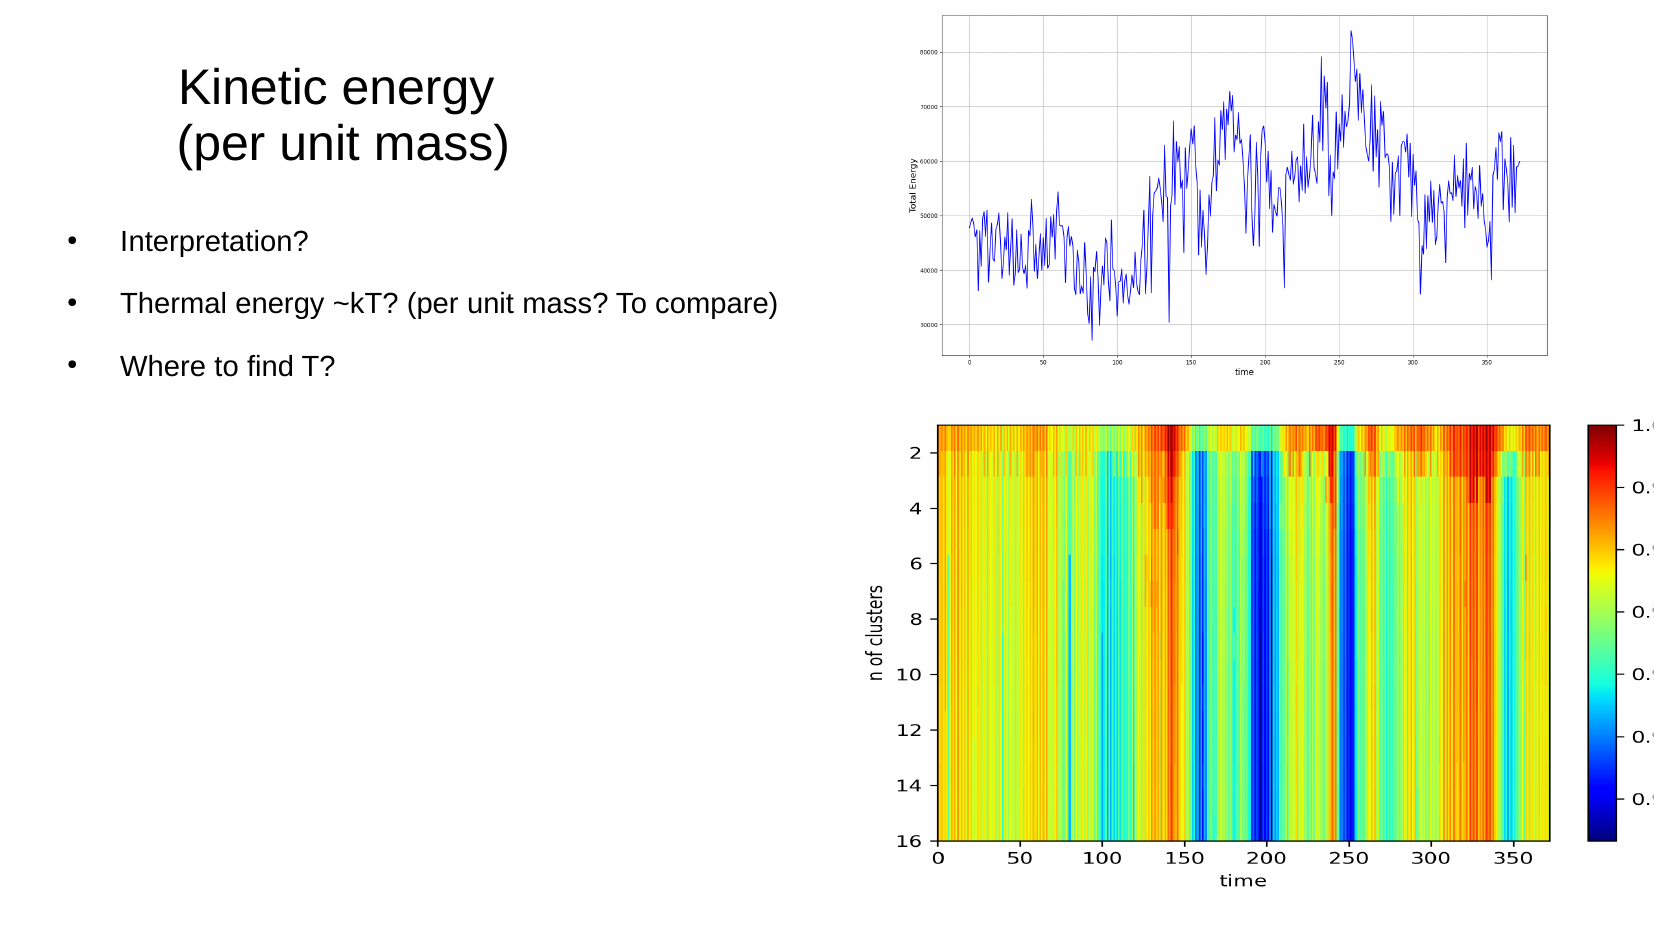

# Kinetic energy (per unit mass)
Interpretation?
Thermal energy ~kT? (per unit mass? To compare)
Where to find T?